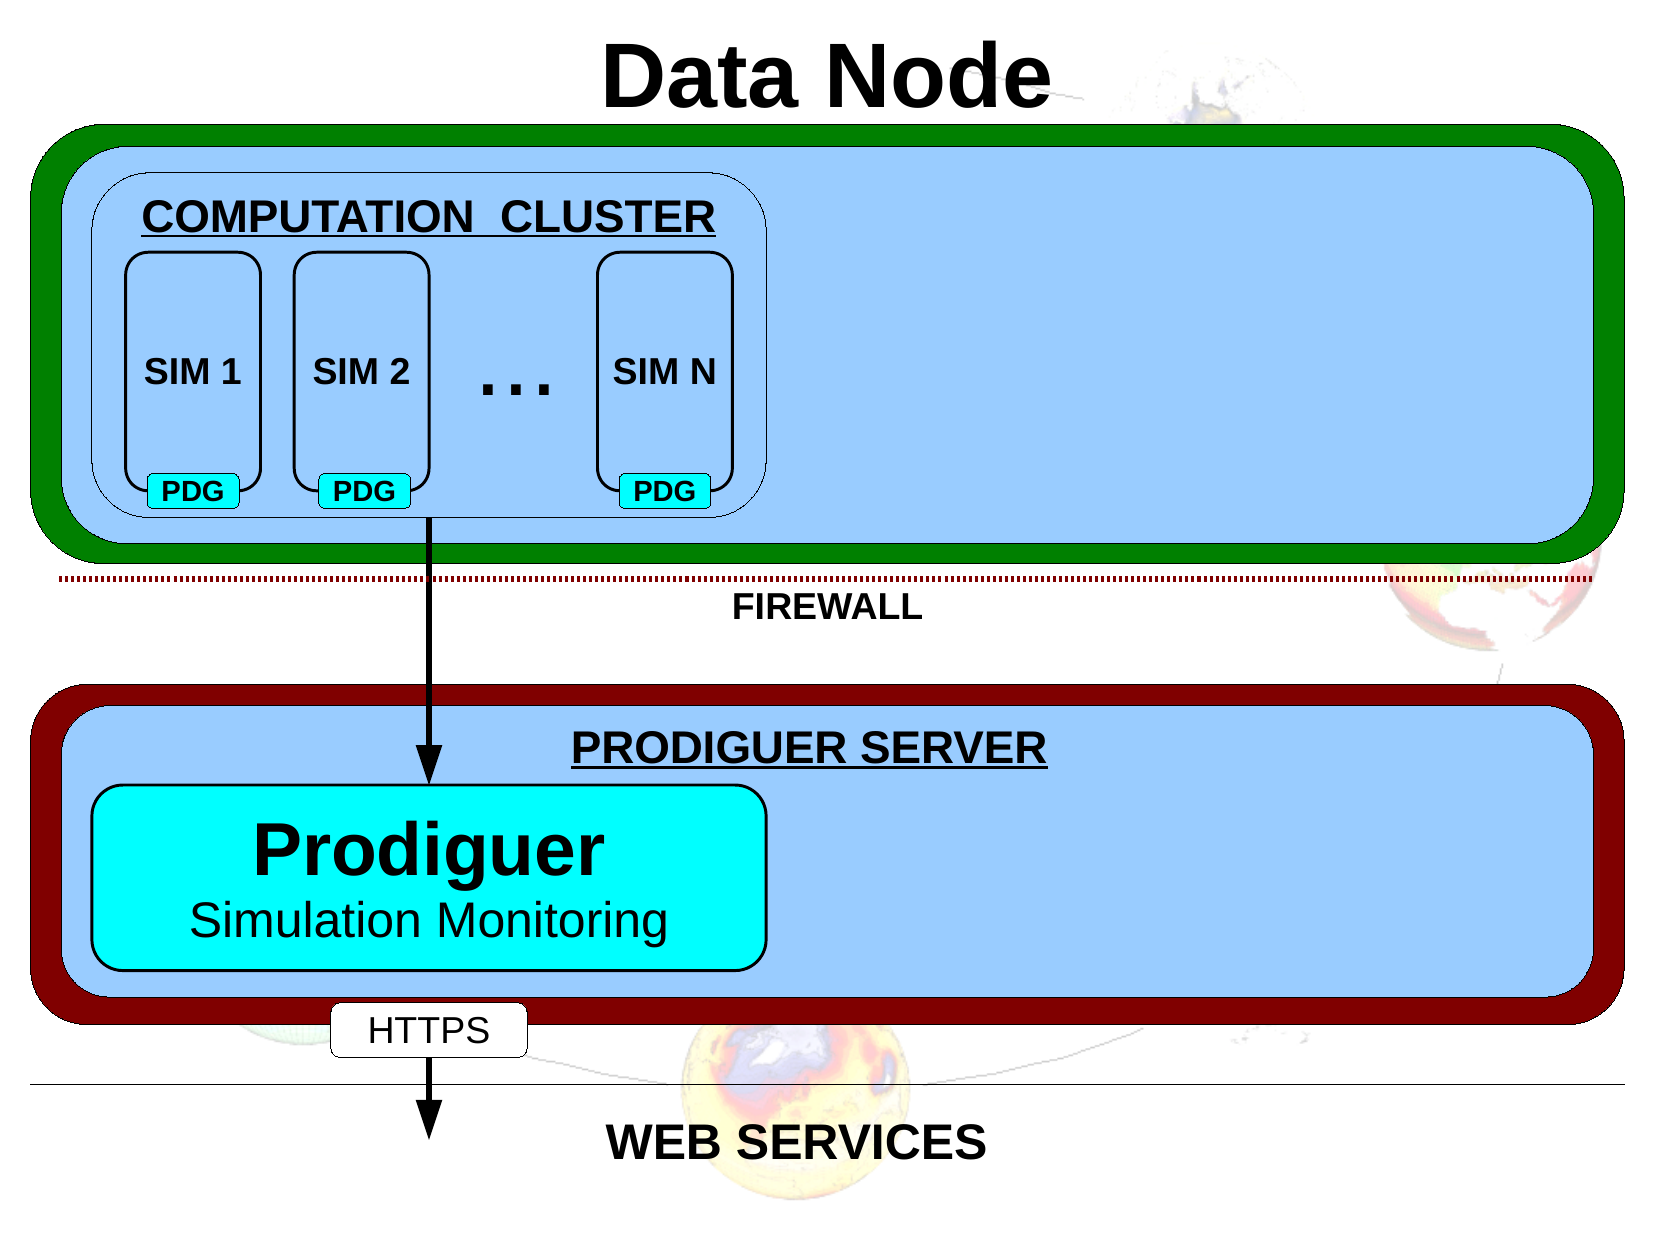

# Data Node
COMPUTATION CLUSTER
SIM 1
SIM 2
SIM N
...
PDG
PDG
PDG
FIREWALL
PRODIGUER SERVER
Prodiguer
Simulation Monitoring
HTTPS
WEB SERVICES